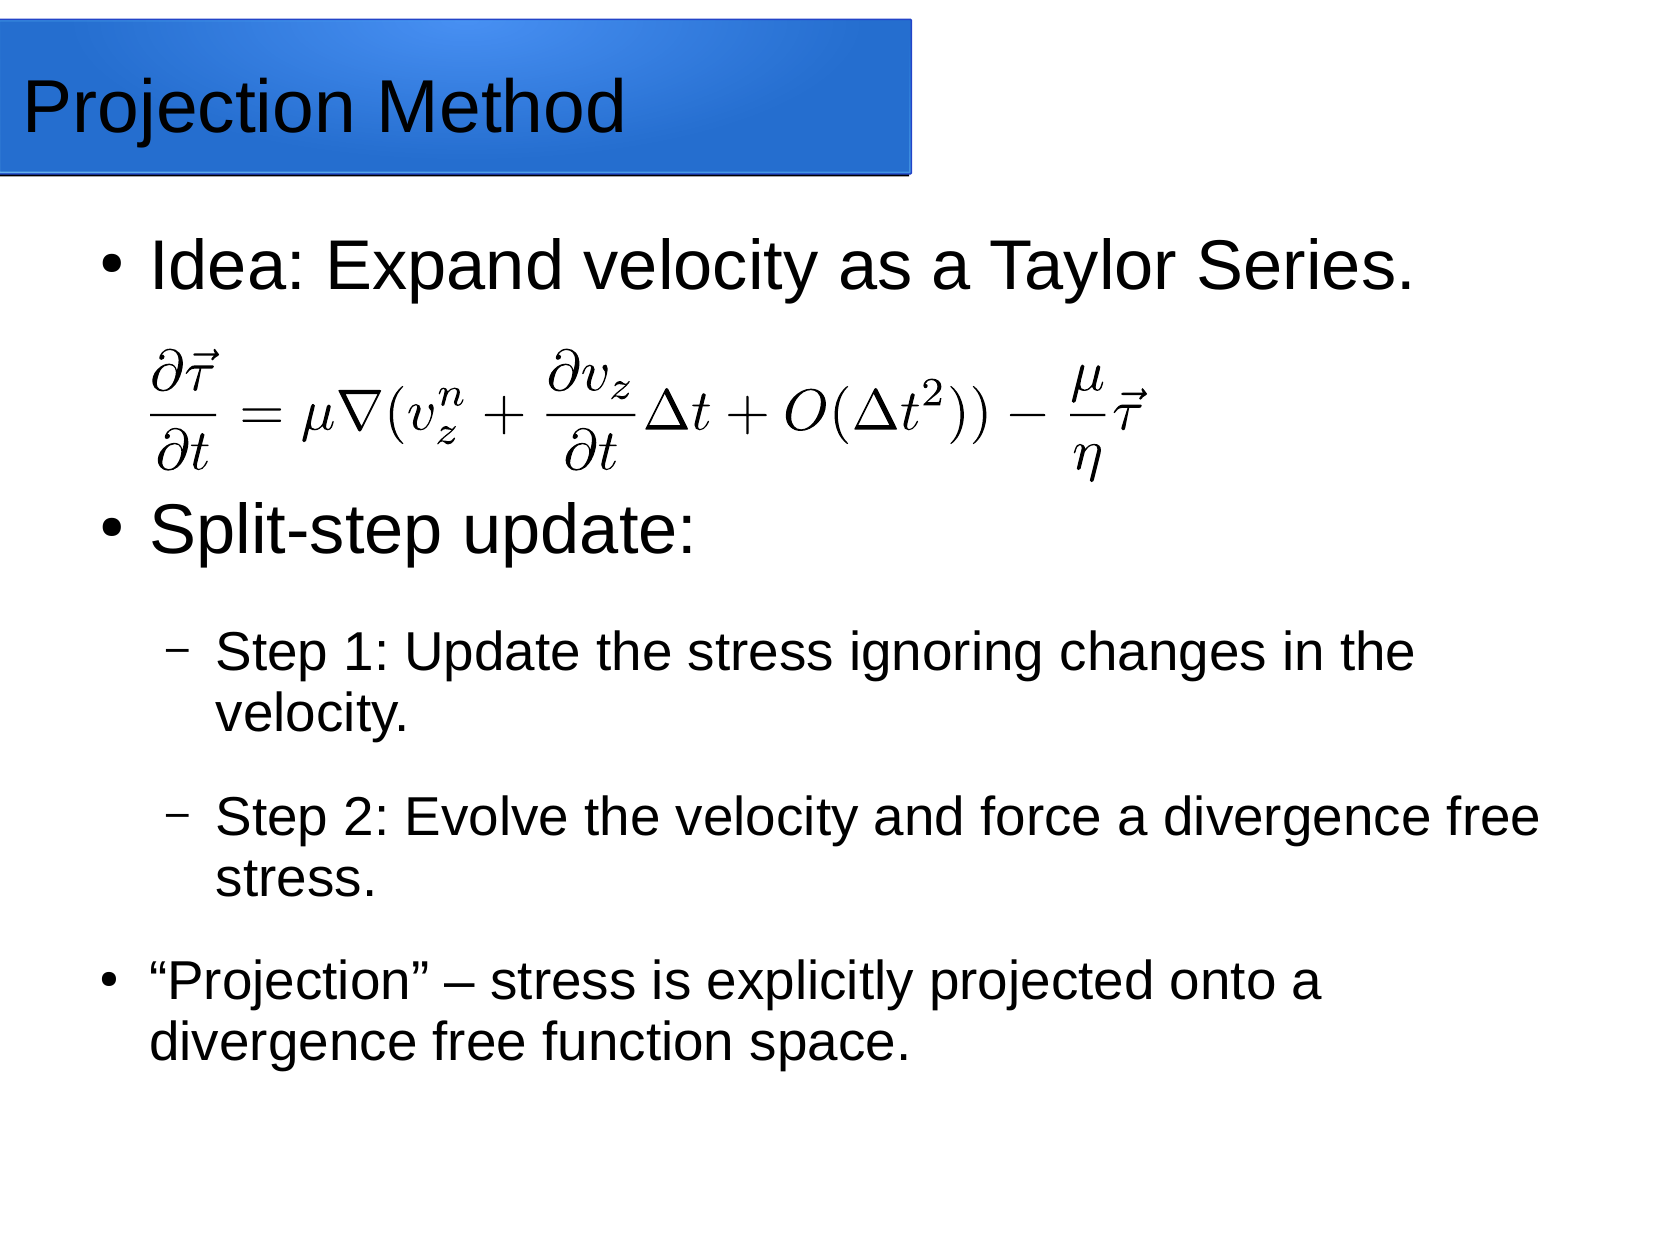

# Projection Method
Idea: Expand velocity as a Taylor Series.
Split-step update:
Step 1: Update the stress ignoring changes in the velocity.
Step 2: Evolve the velocity and force a divergence free stress.
“Projection” – stress is explicitly projected onto a divergence free function space.